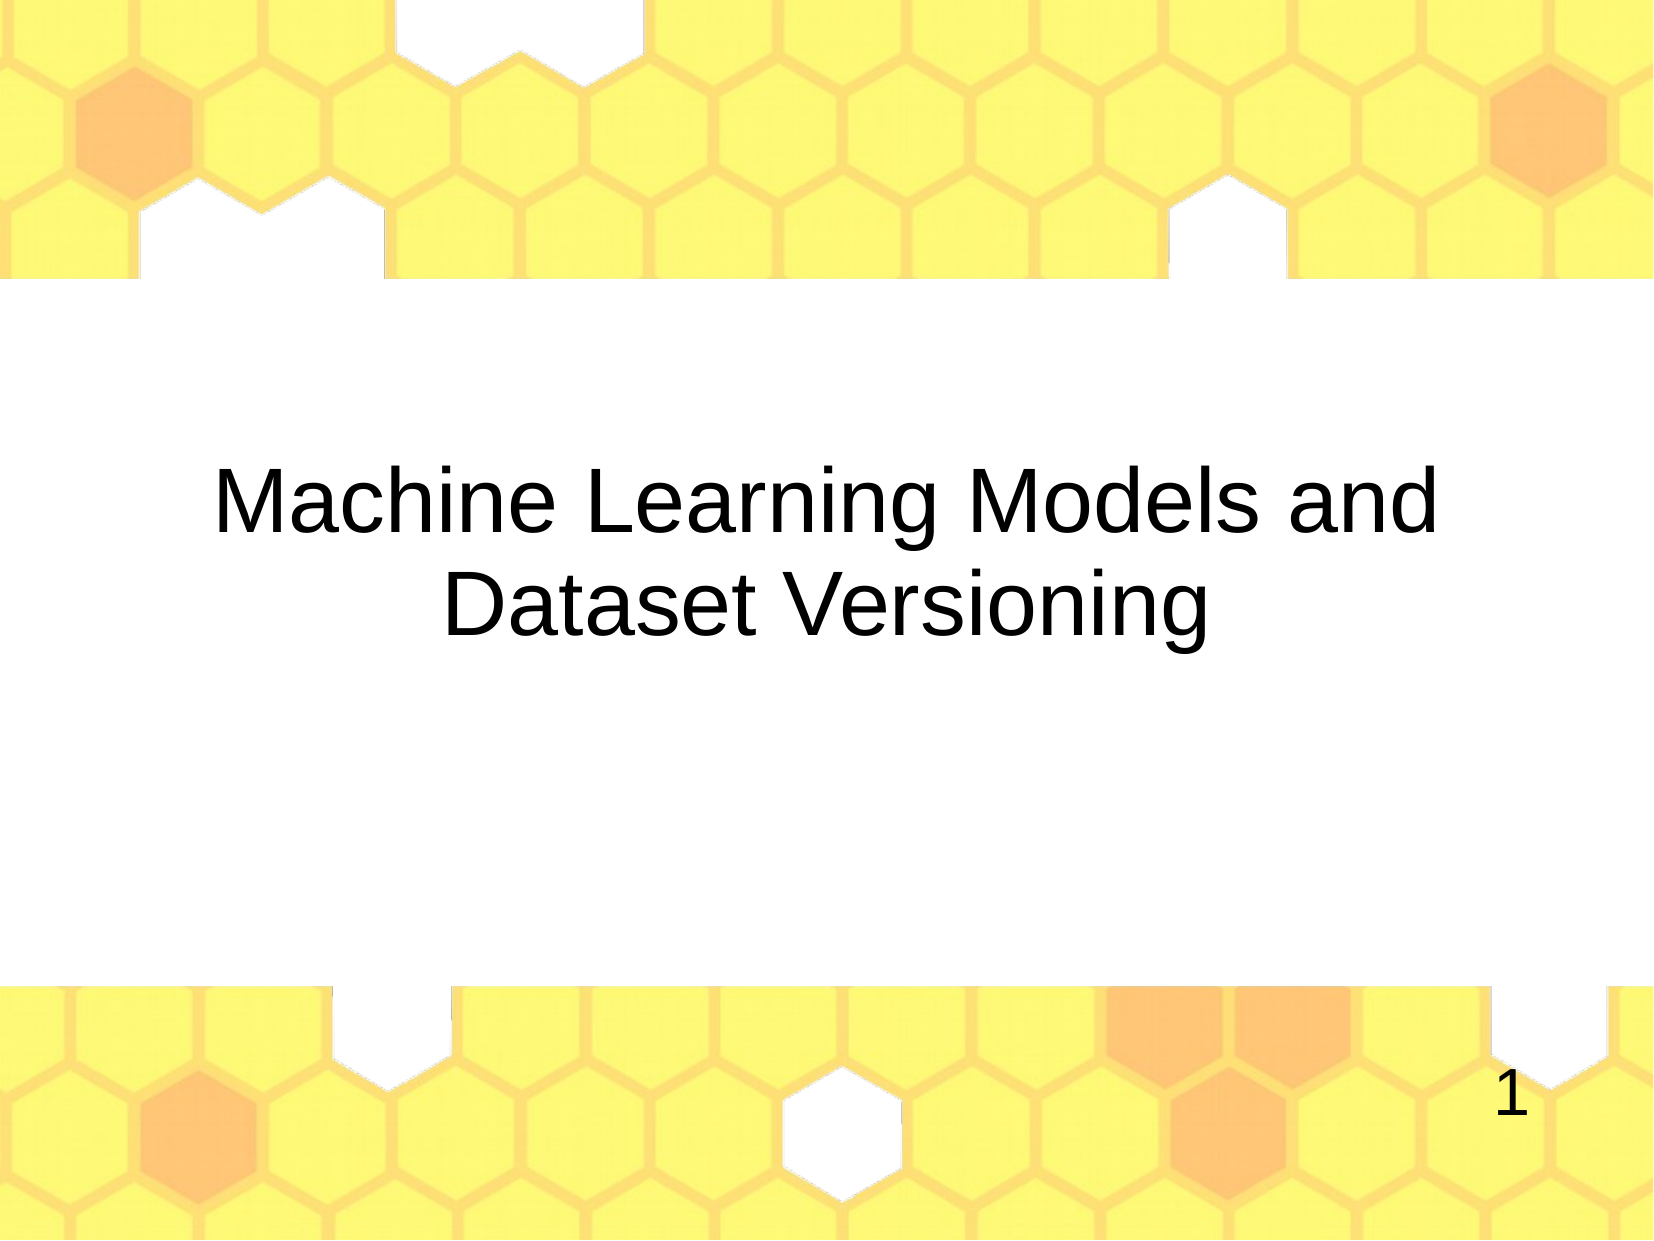

# Machine Learning Models and Dataset Versioning
1